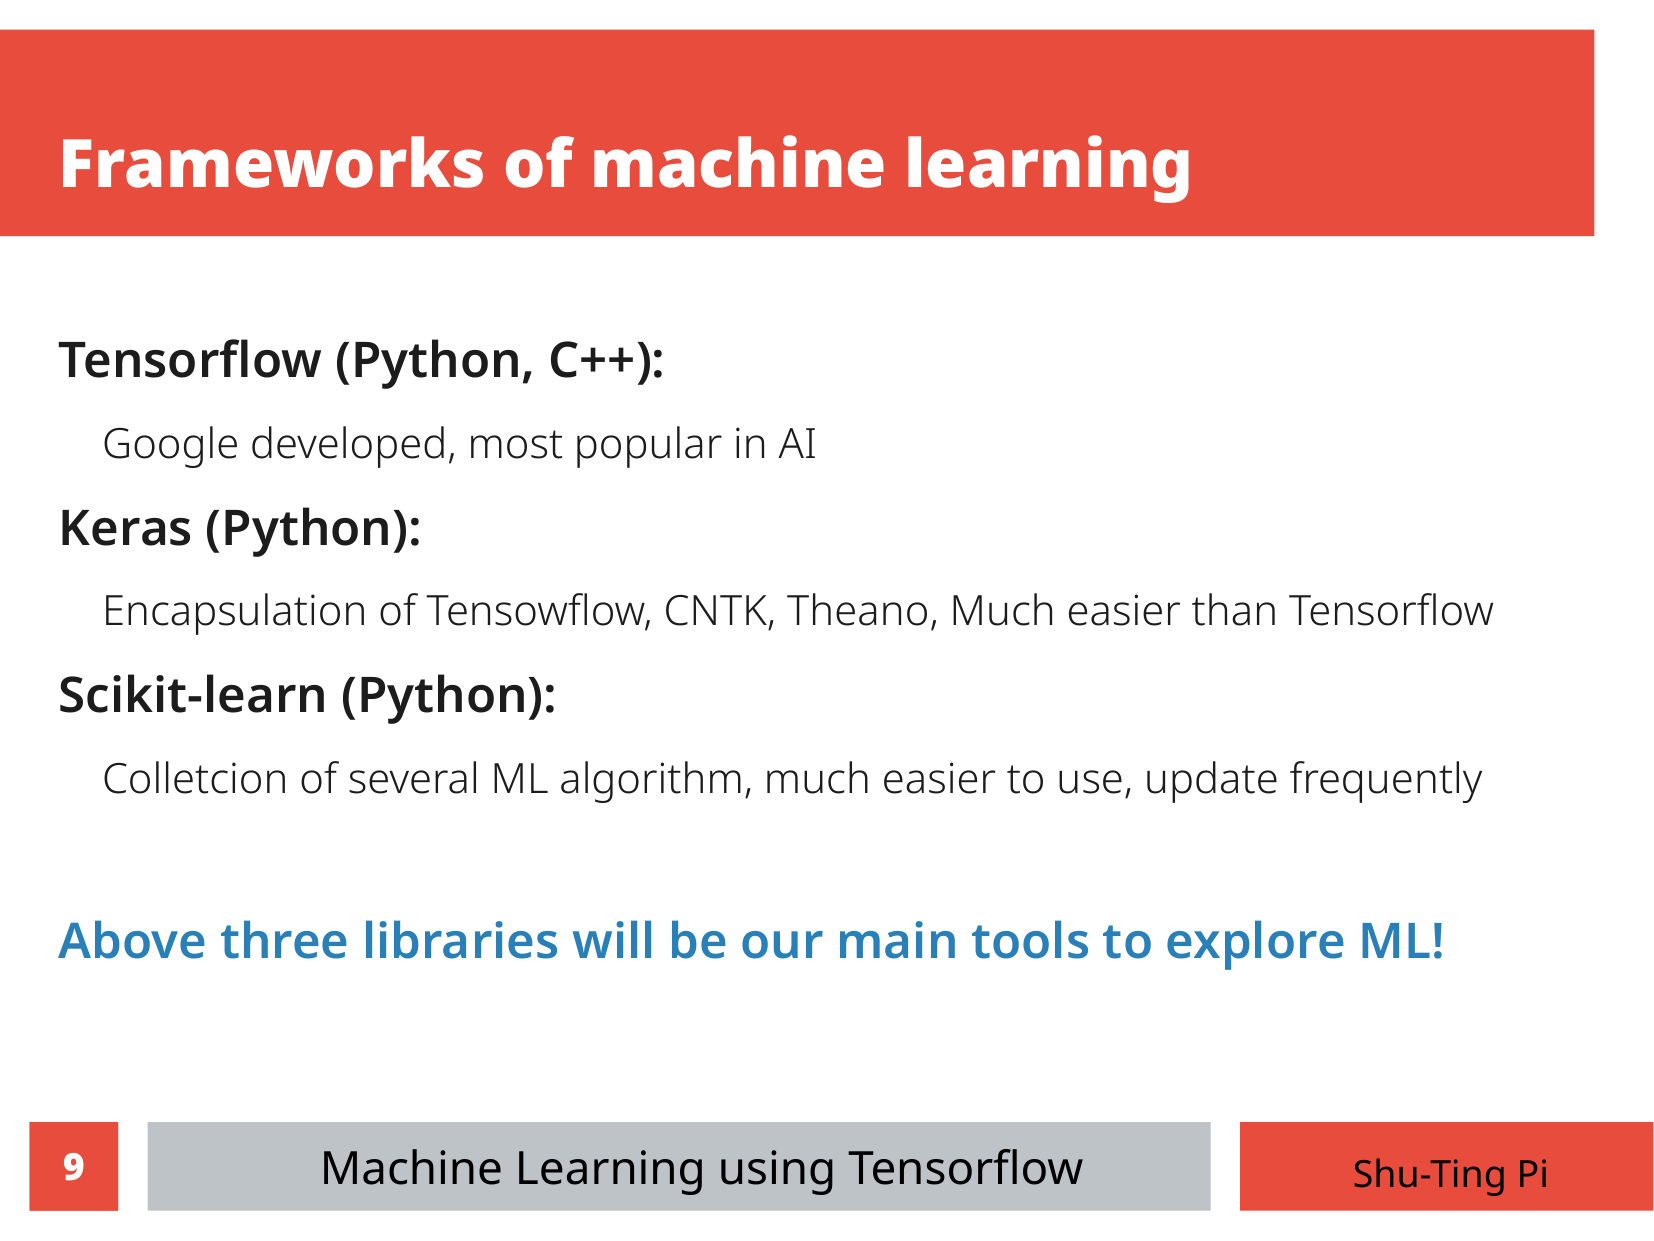

# Frameworks of machine learning
Tensorflow (Python, C++):
Google developed, most popular in AI
Keras (Python):
Encapsulation of Tensowflow, CNTK, Theano, Much easier than Tensorflow
Scikit-learn (Python):
Colletcion of several ML algorithm, much easier to use, update frequently
Above three libraries will be our main tools to explore ML!
9
Machine Learning using Tensorflow
Shu-Ting Pi